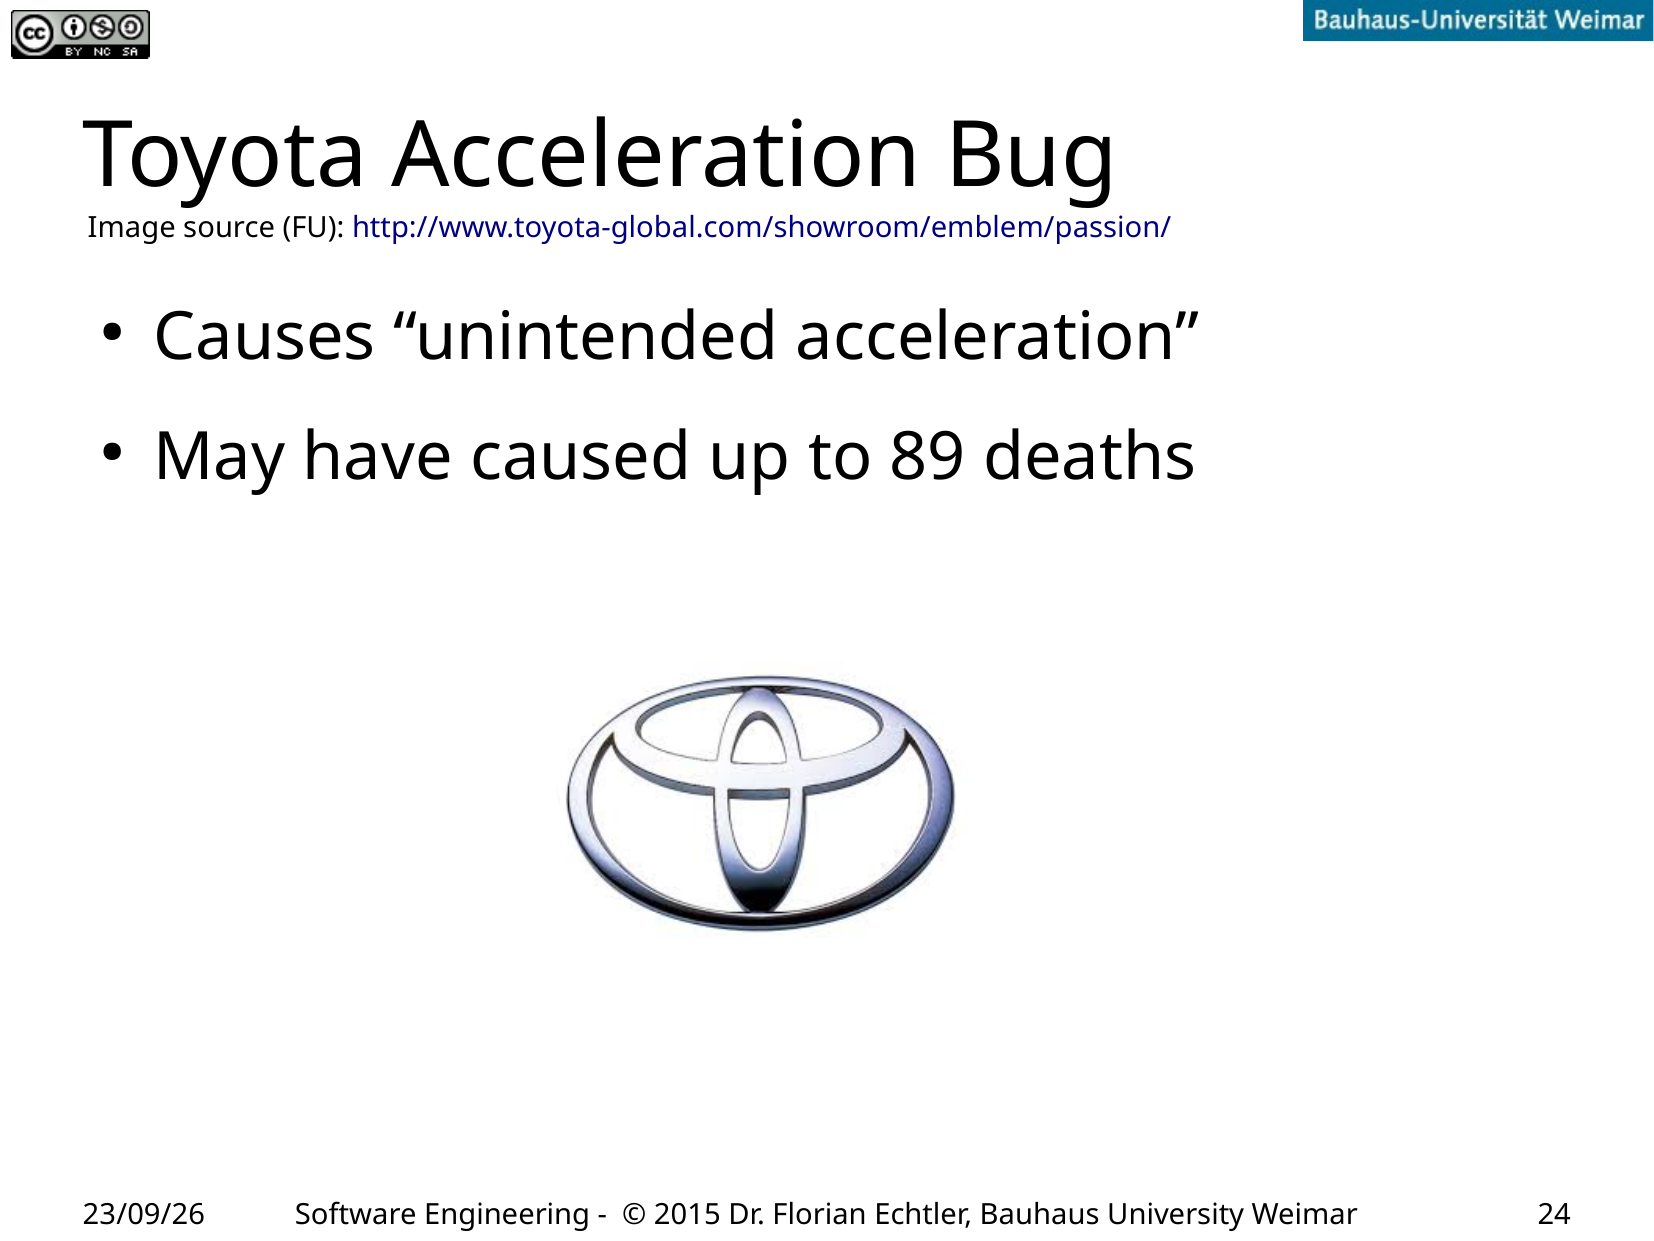

# Toyota Acceleration Bug
Image source (FU): http://www.toyota-global.com/showroom/emblem/passion/
Causes “unintended acceleration”
May have caused up to 89 deaths
Software Engineering - © 2015 Dr. Florian Echtler, Bauhaus University Weimar
24